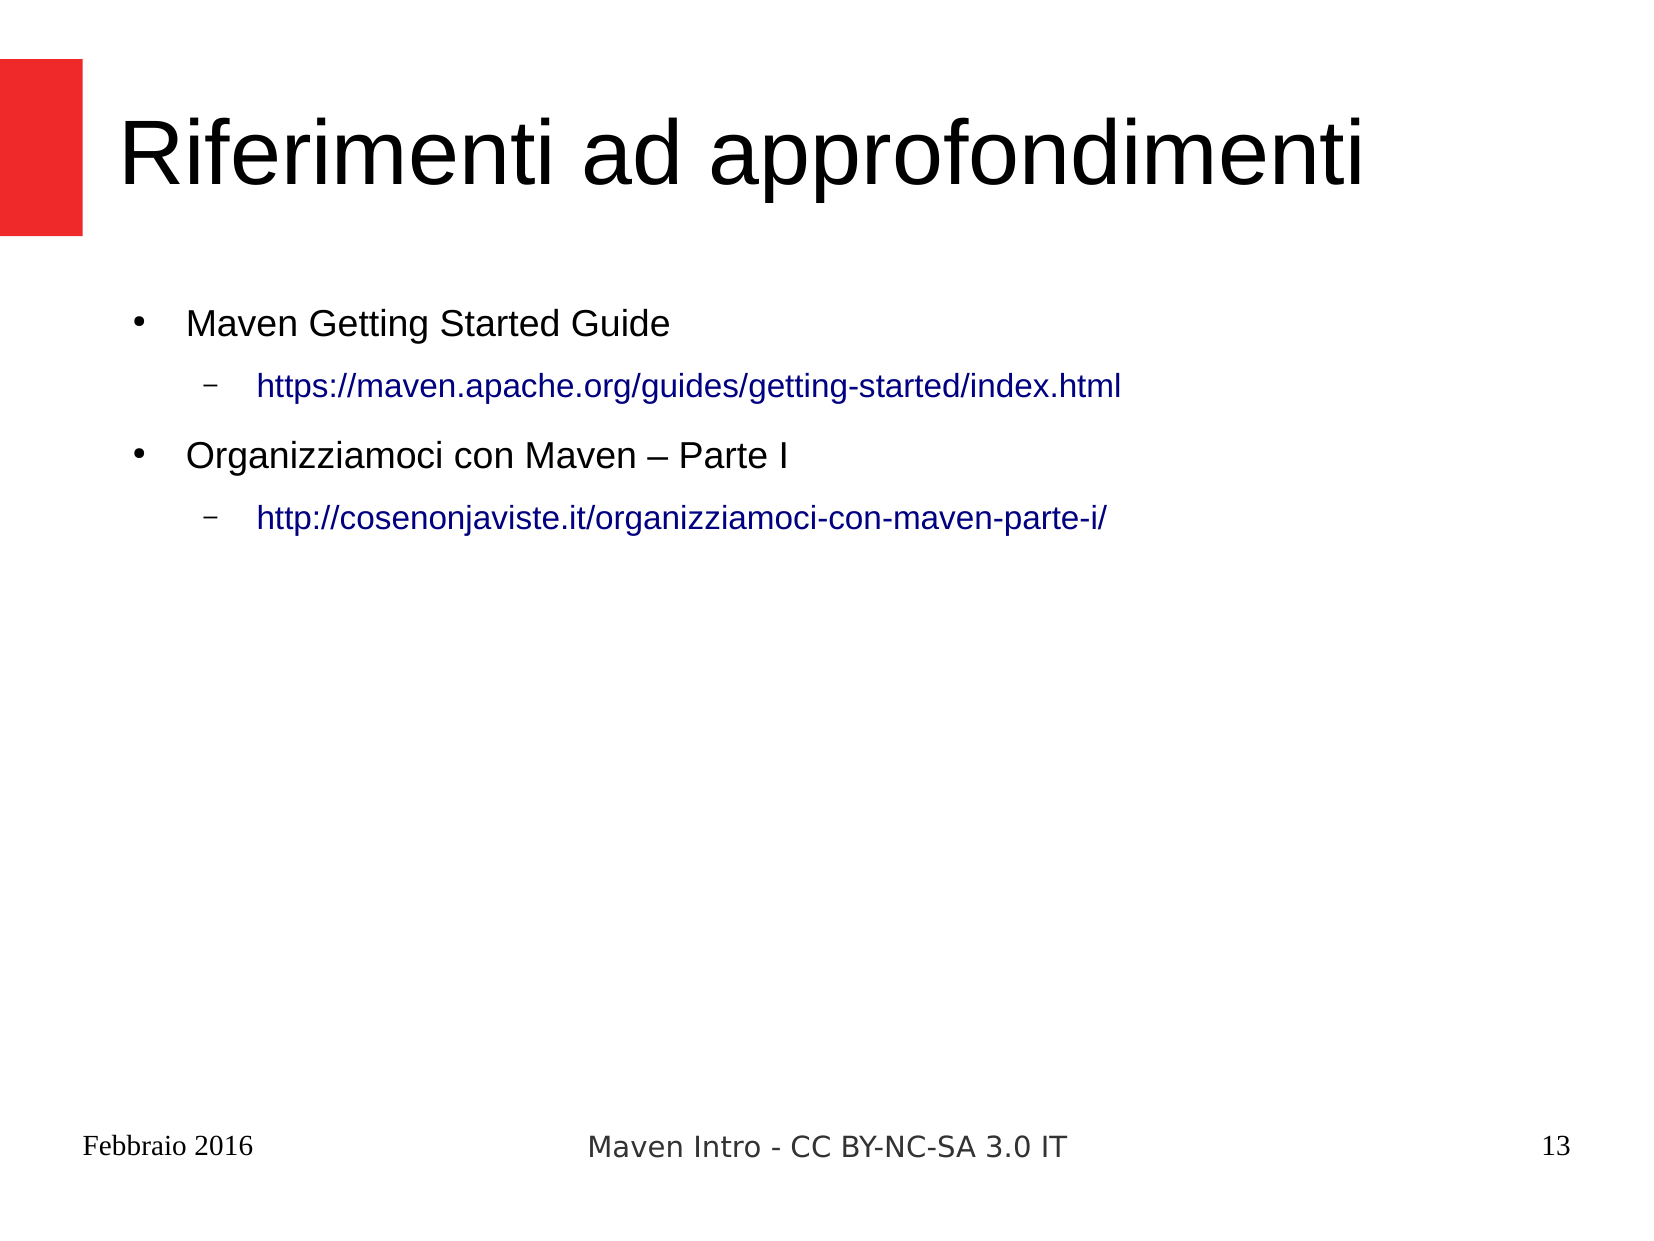

# Riferimenti ad approfondimenti
Maven Getting Started Guide
https://maven.apache.org/guides/getting-started/index.html
Organizziamoci con Maven – Parte I
http://cosenonjaviste.it/organizziamoci-con-maven-parte-i/
Your Date Here
Your Footer Here
13